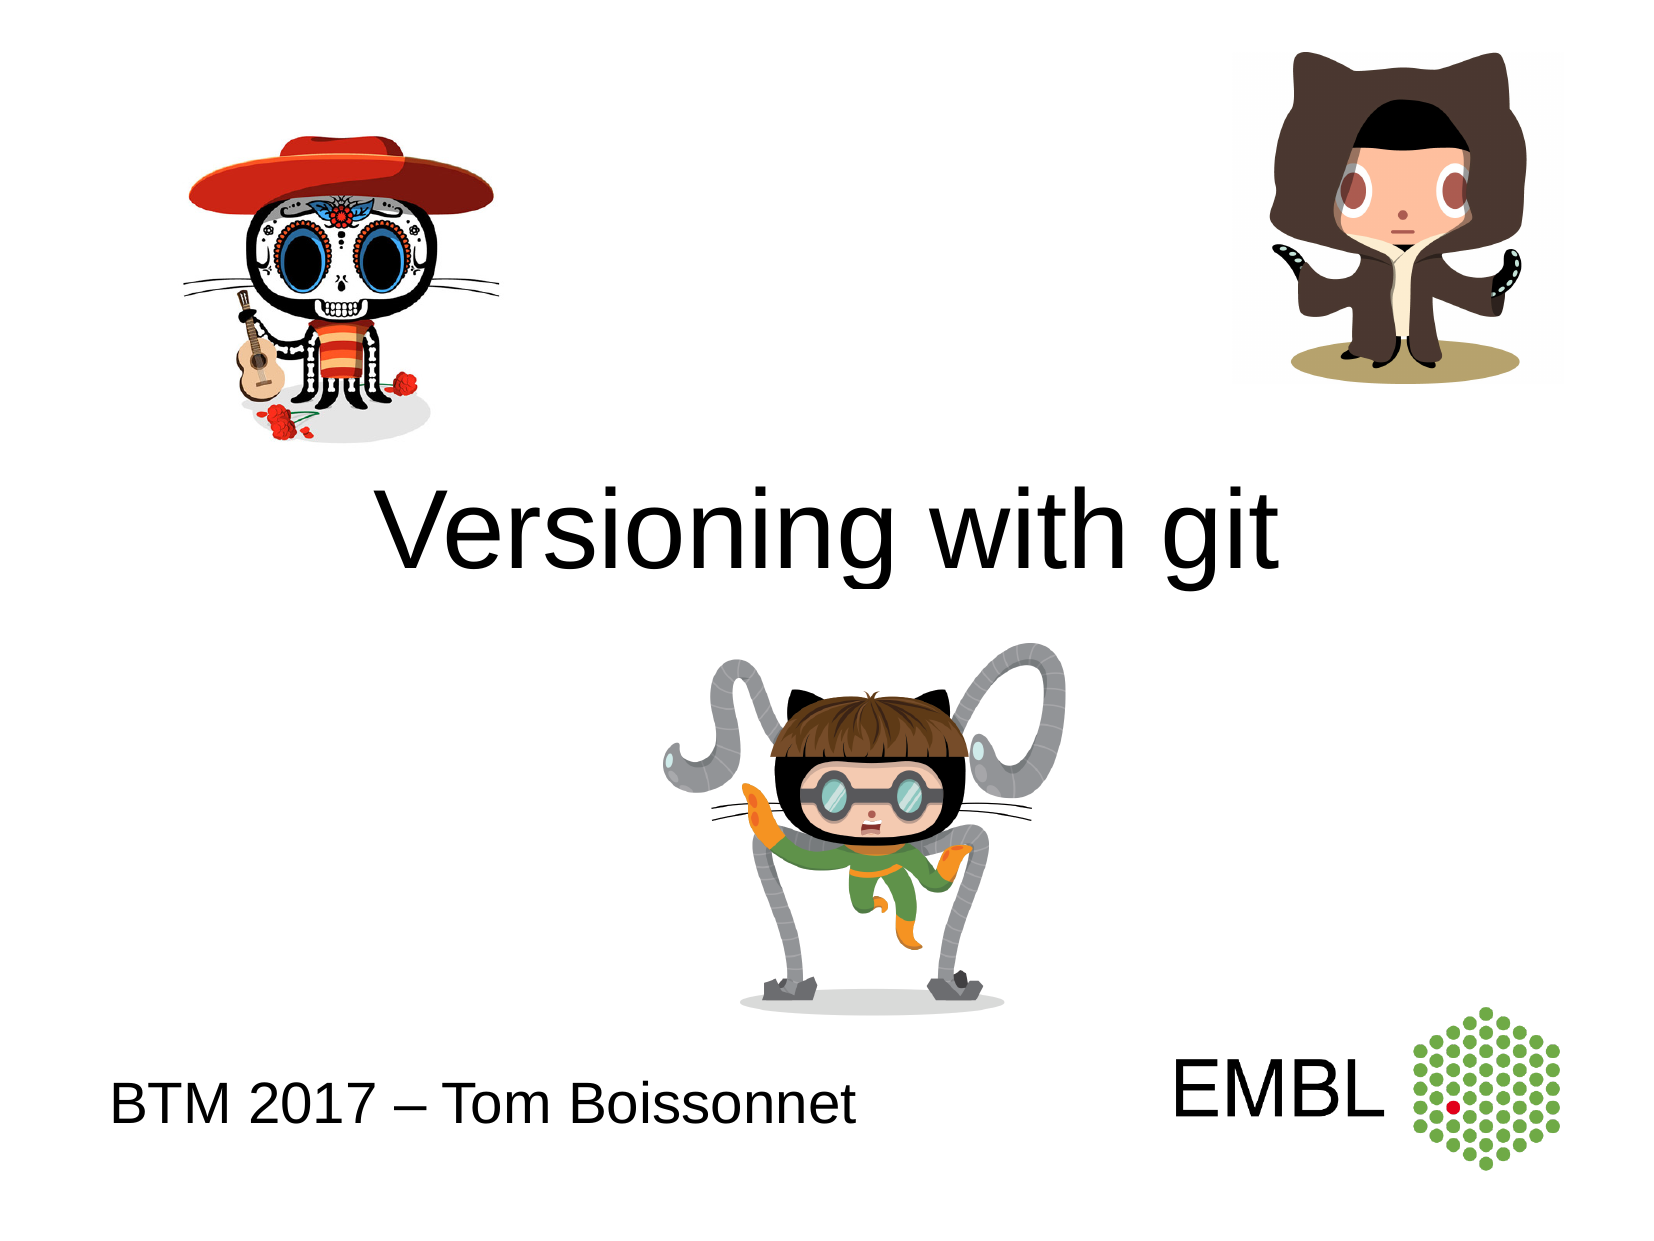

# Versioning with git
BTM 2017 – Tom Boissonnet